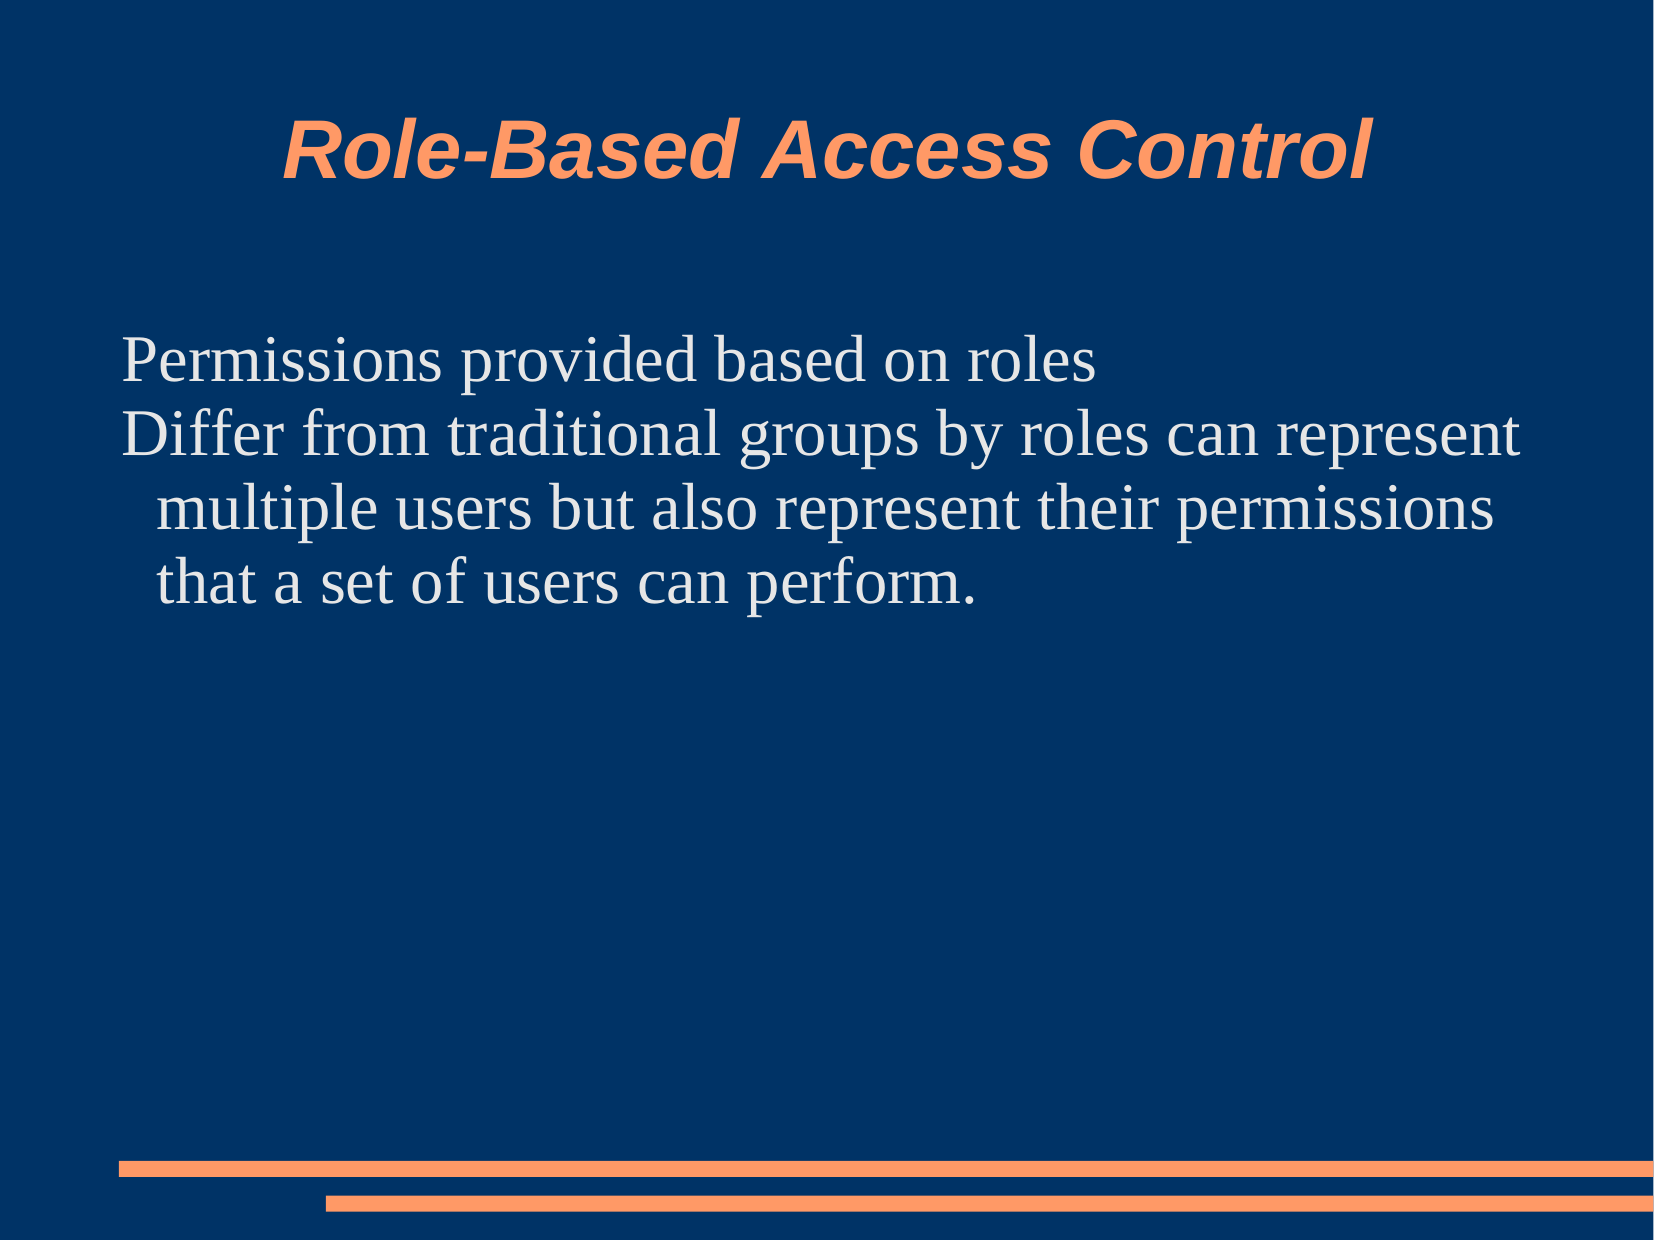

# Role-Based Access Control
Permissions provided based on roles
Differ from traditional groups by roles can represent multiple users but also represent their permissions that a set of users can perform.